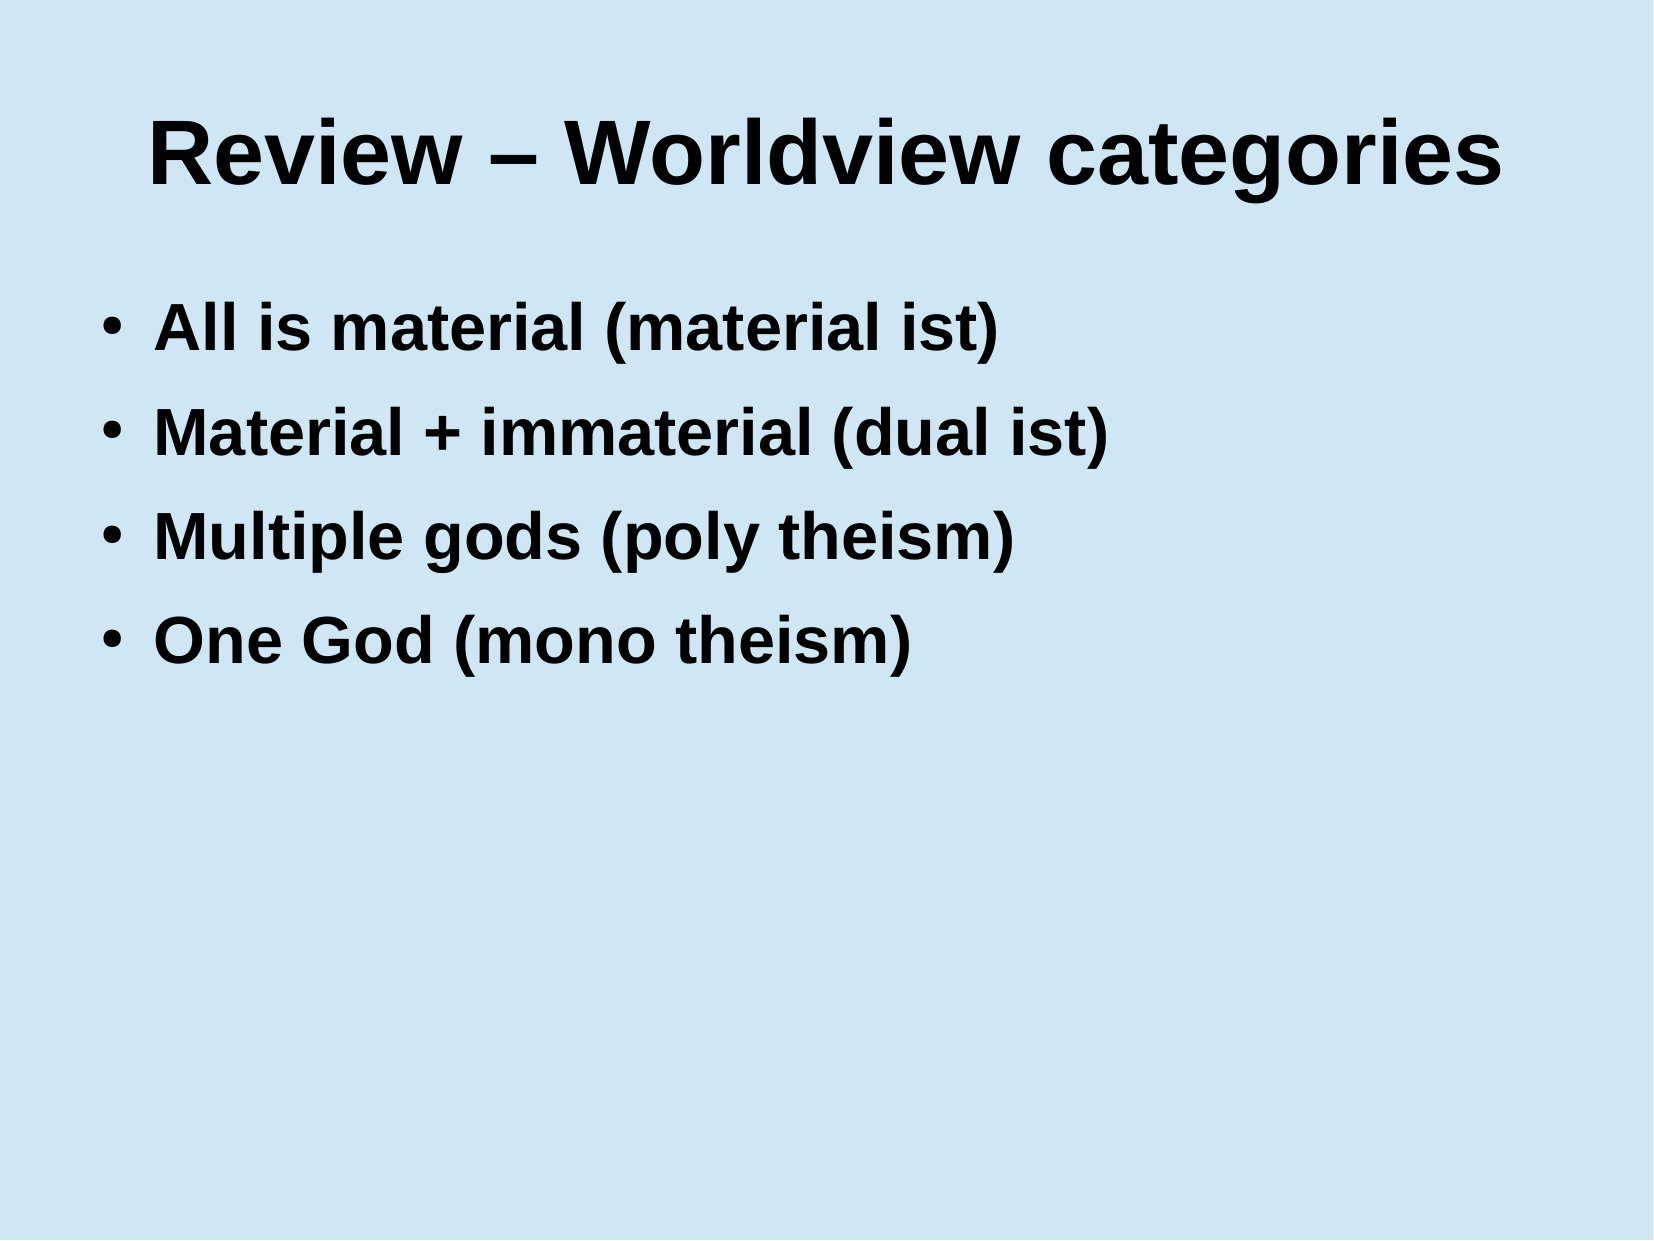

# Review – Worldview categories
All is material (material ist)
Material + immaterial (dual ist)
Multiple gods (poly theism)
One God (mono theism)